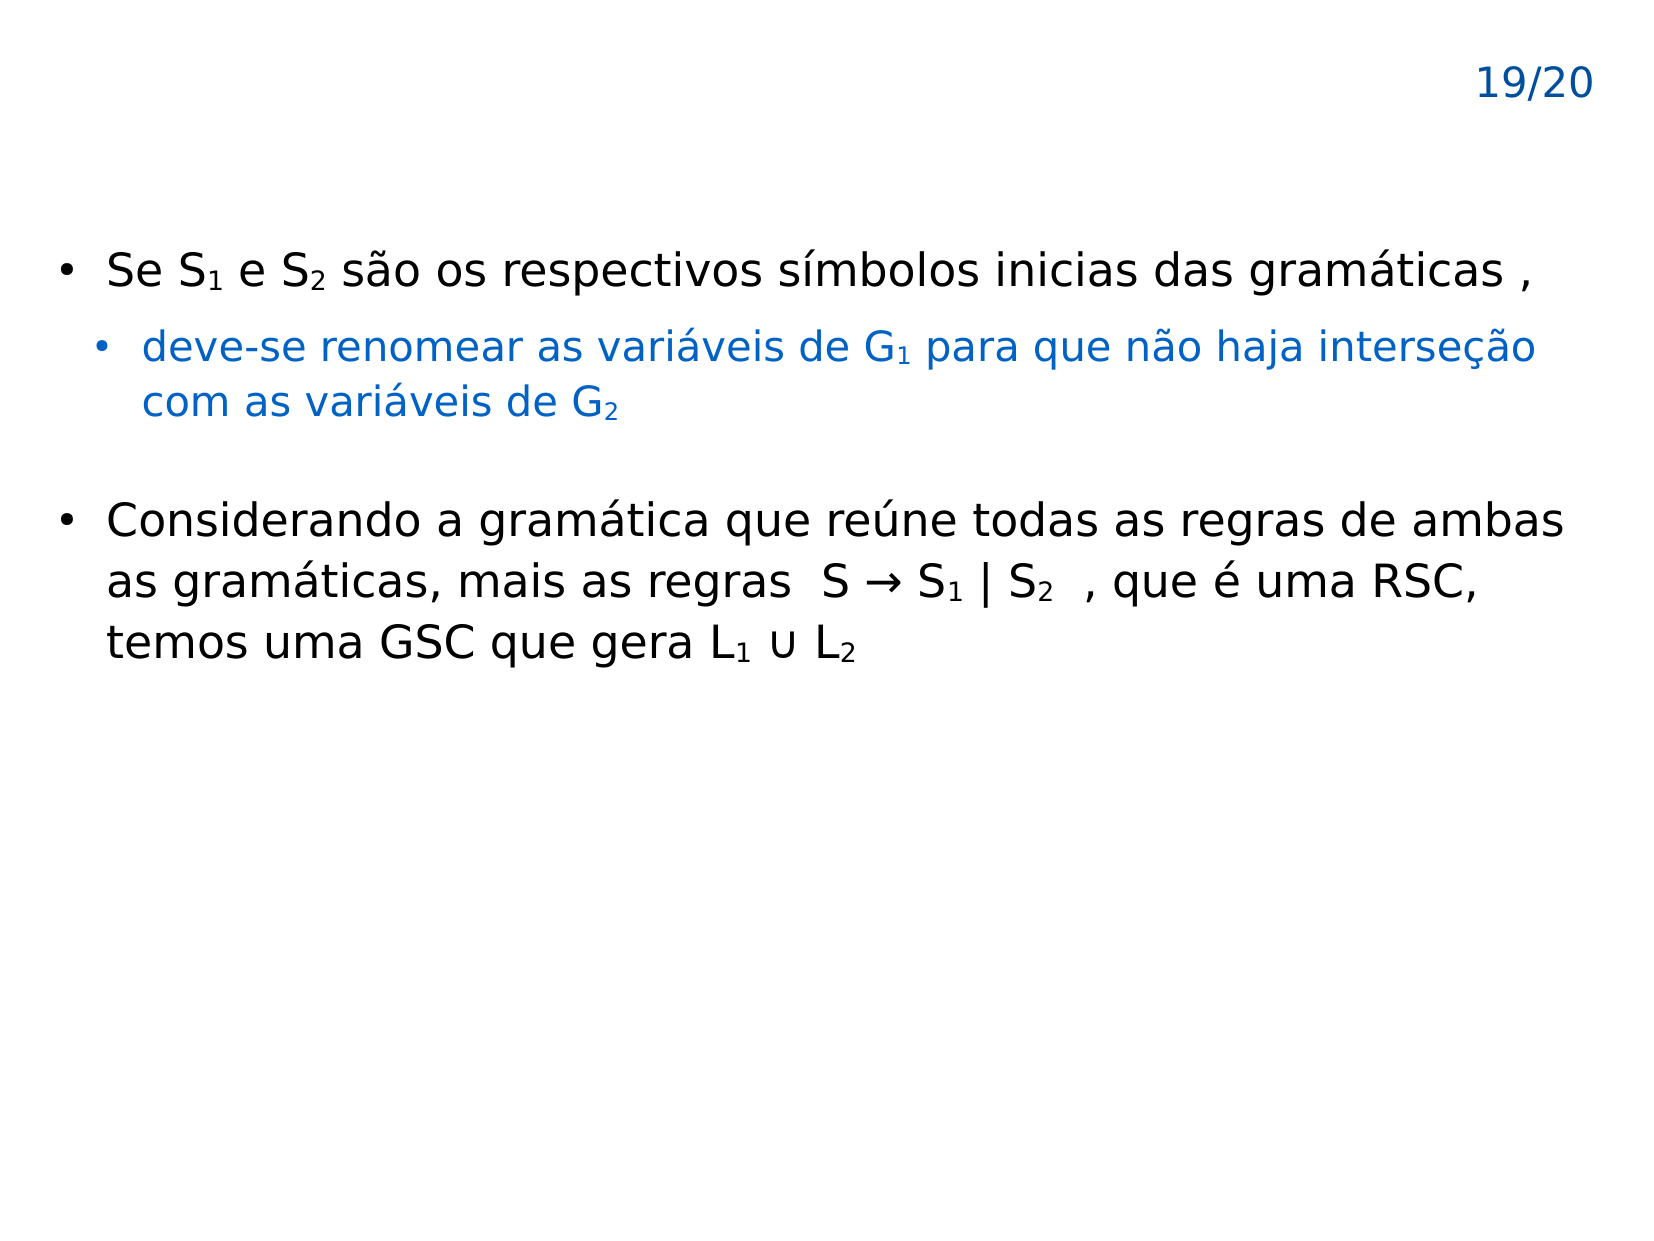

#
19
Se S1 e S2 são os respectivos símbolos inicias das gramáticas ,
deve-se renomear as variáveis de G1 para que não haja interseção com as variáveis de G2
Considerando a gramática que reúne todas as regras de ambas as gramáticas, mais as regras S → S1 | S2 , que é uma RSC, temos uma GSC que gera L1 ∪ L2